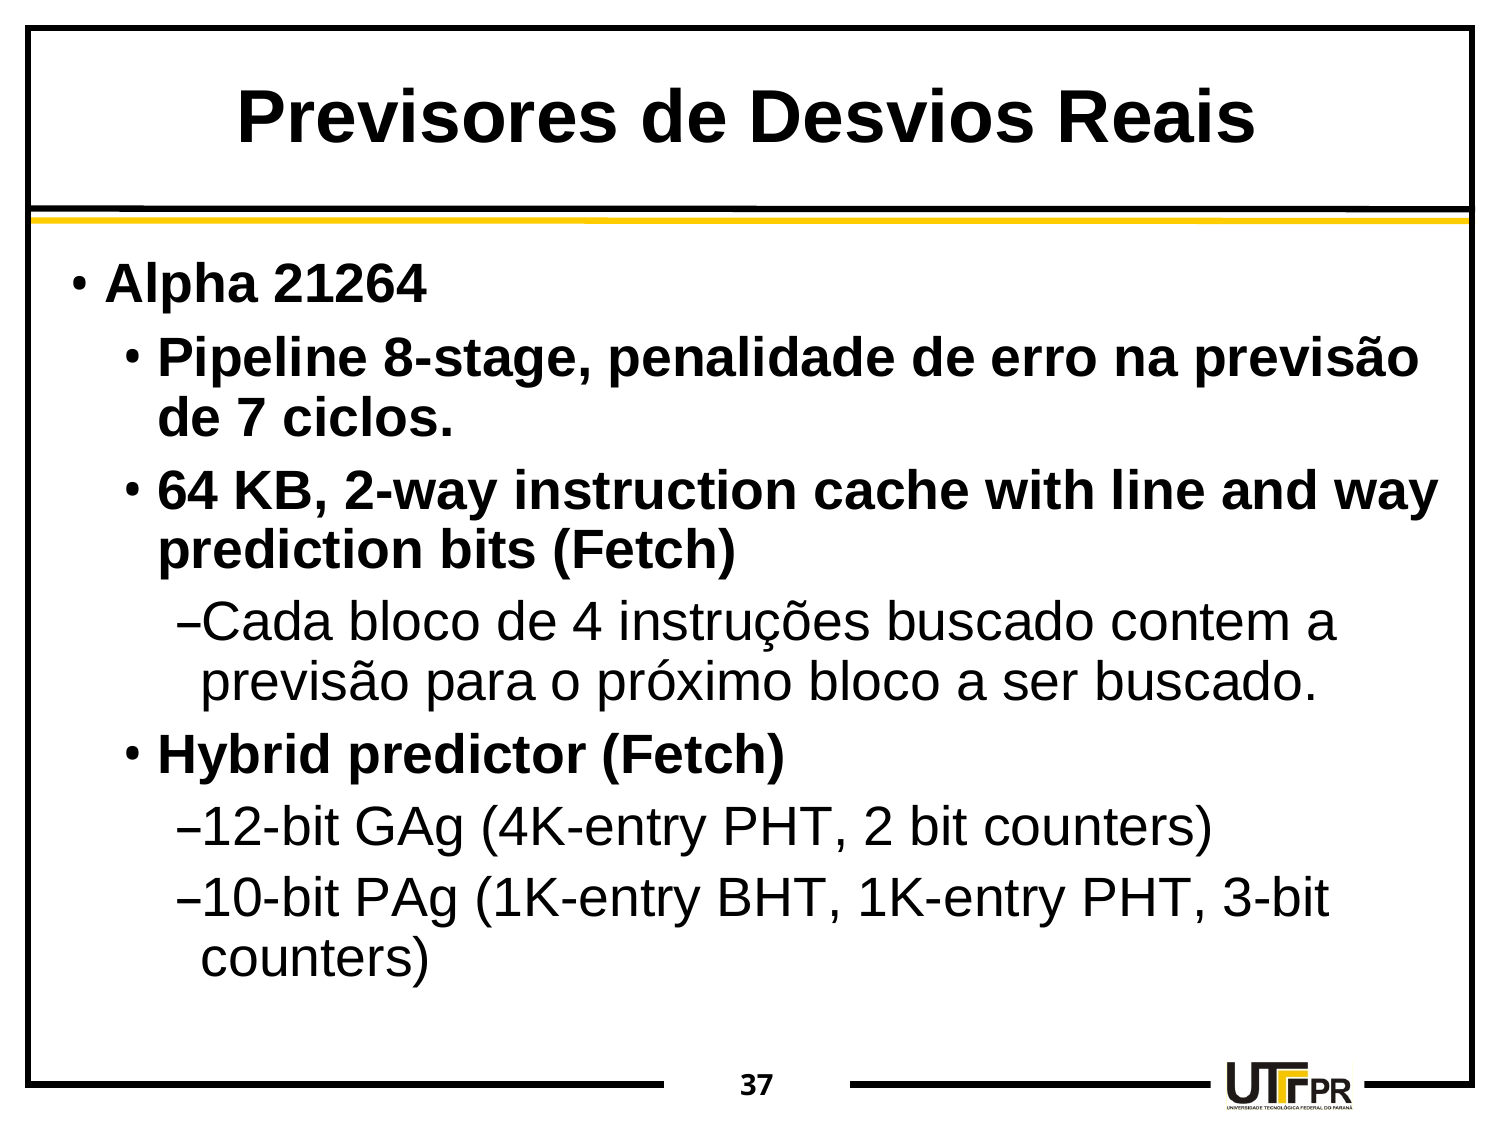

Previsores de Desvios Reais
# Alpha 21264
Pipeline 8-stage, penalidade de erro na previsão de 7 ciclos.
64 KB, 2-way instruction cache with line and way prediction bits (Fetch)
Cada bloco de 4 instruções buscado contem a previsão para o próximo bloco a ser buscado.
Hybrid predictor (Fetch)
12-bit GAg (4K-entry PHT, 2 bit counters)
10-bit PAg (1K-entry BHT, 1K-entry PHT, 3-bit counters)